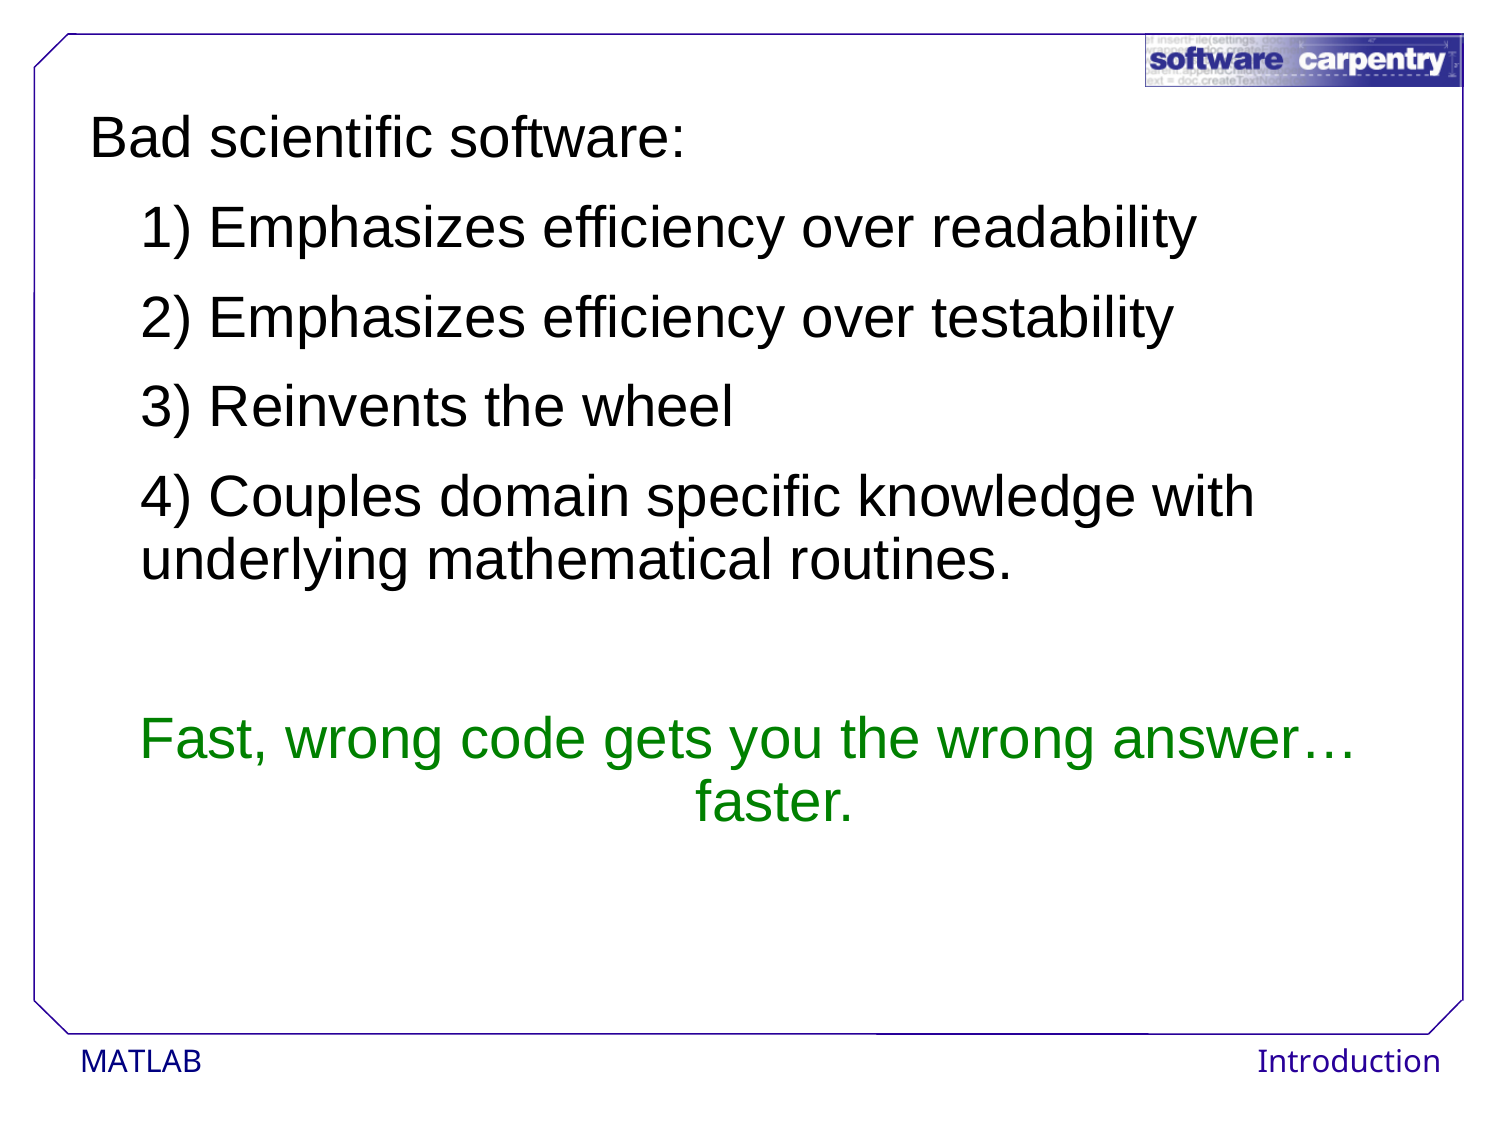

# Bad scientific software:
	1) Emphasizes efficiency over readability
	2) Emphasizes efficiency over testability
	3) Reinvents the wheel
	4) Couples domain specific knowledge with underlying mathematical routines.
Fast, wrong code gets you the wrong answer… faster.